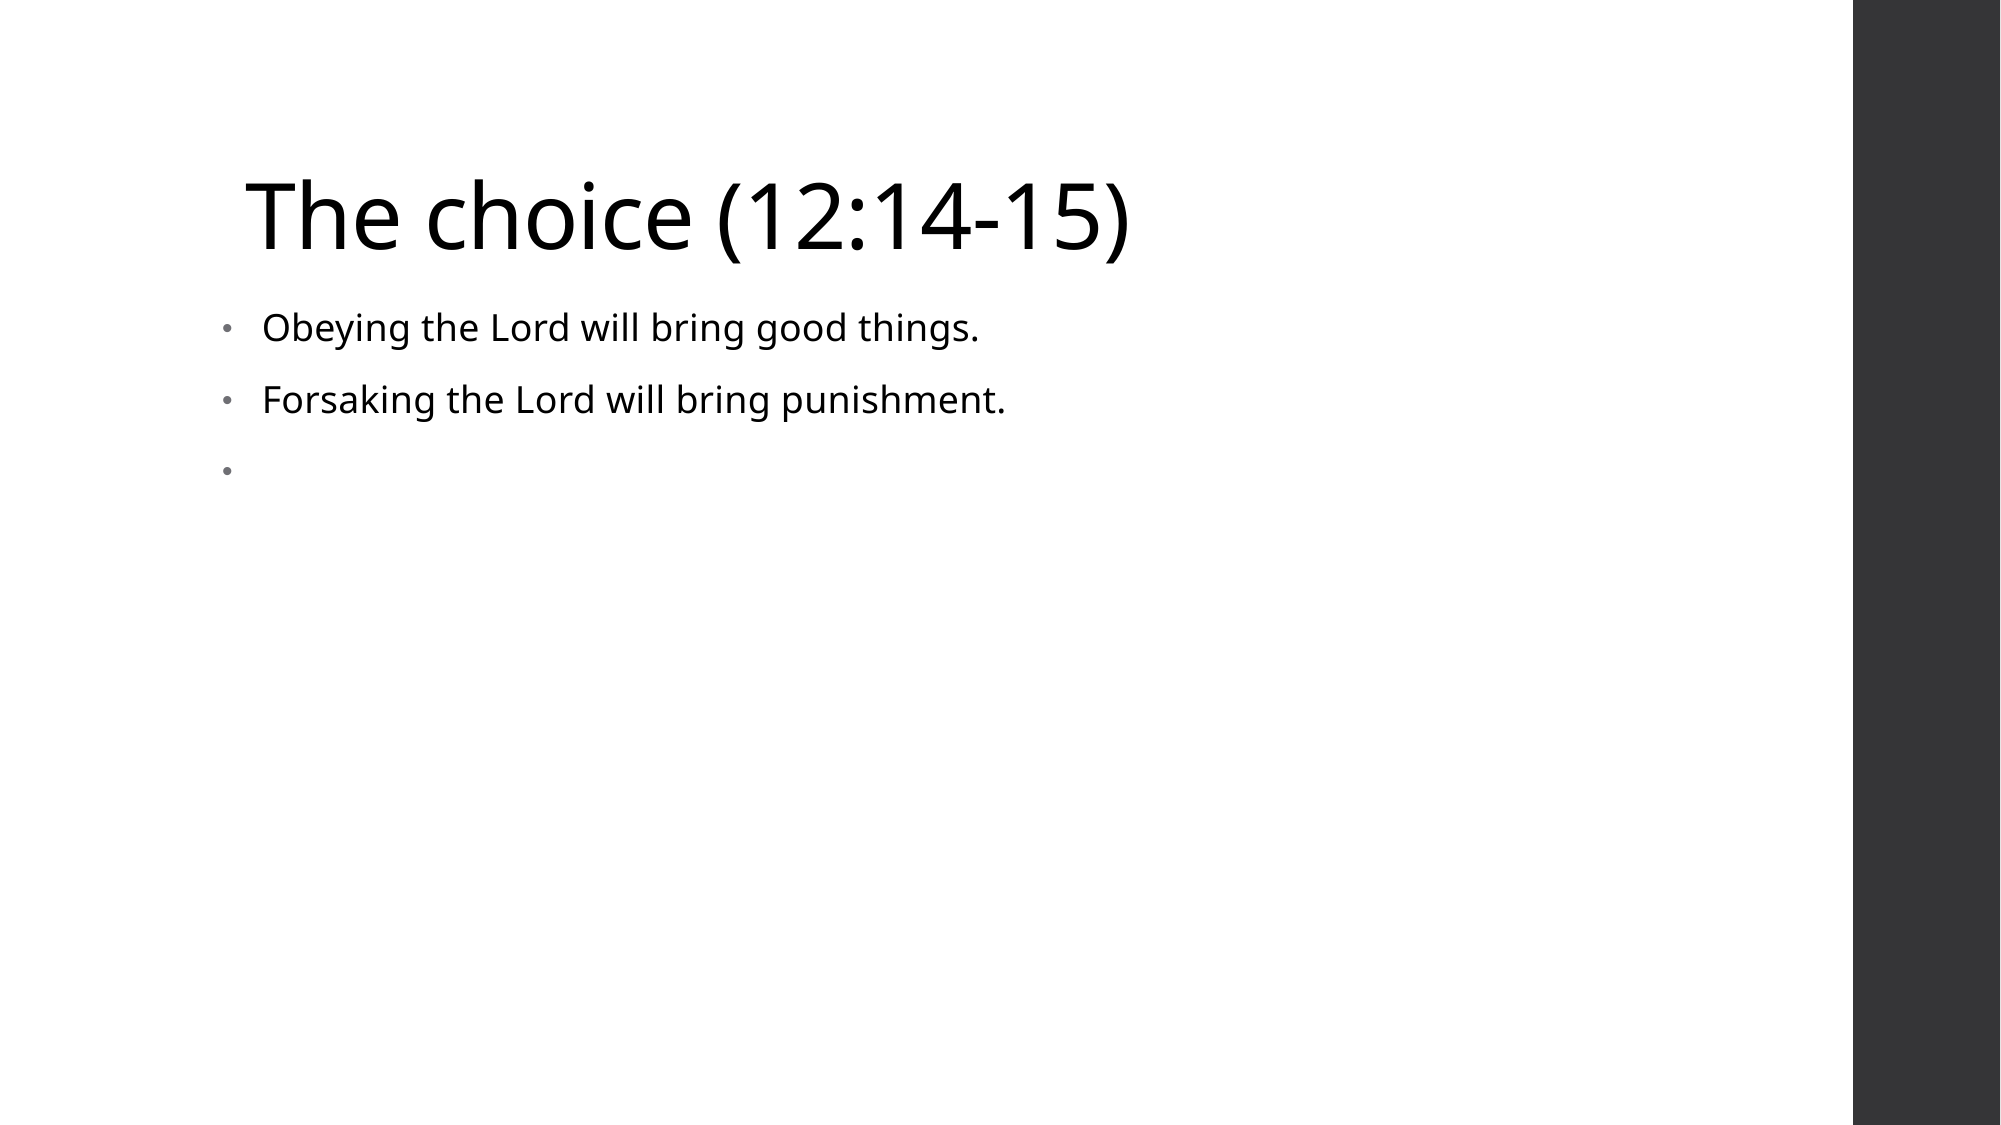

# The choice (12:14-15)
 Obeying the Lord will bring good things.
 Forsaking the Lord will bring punishment.